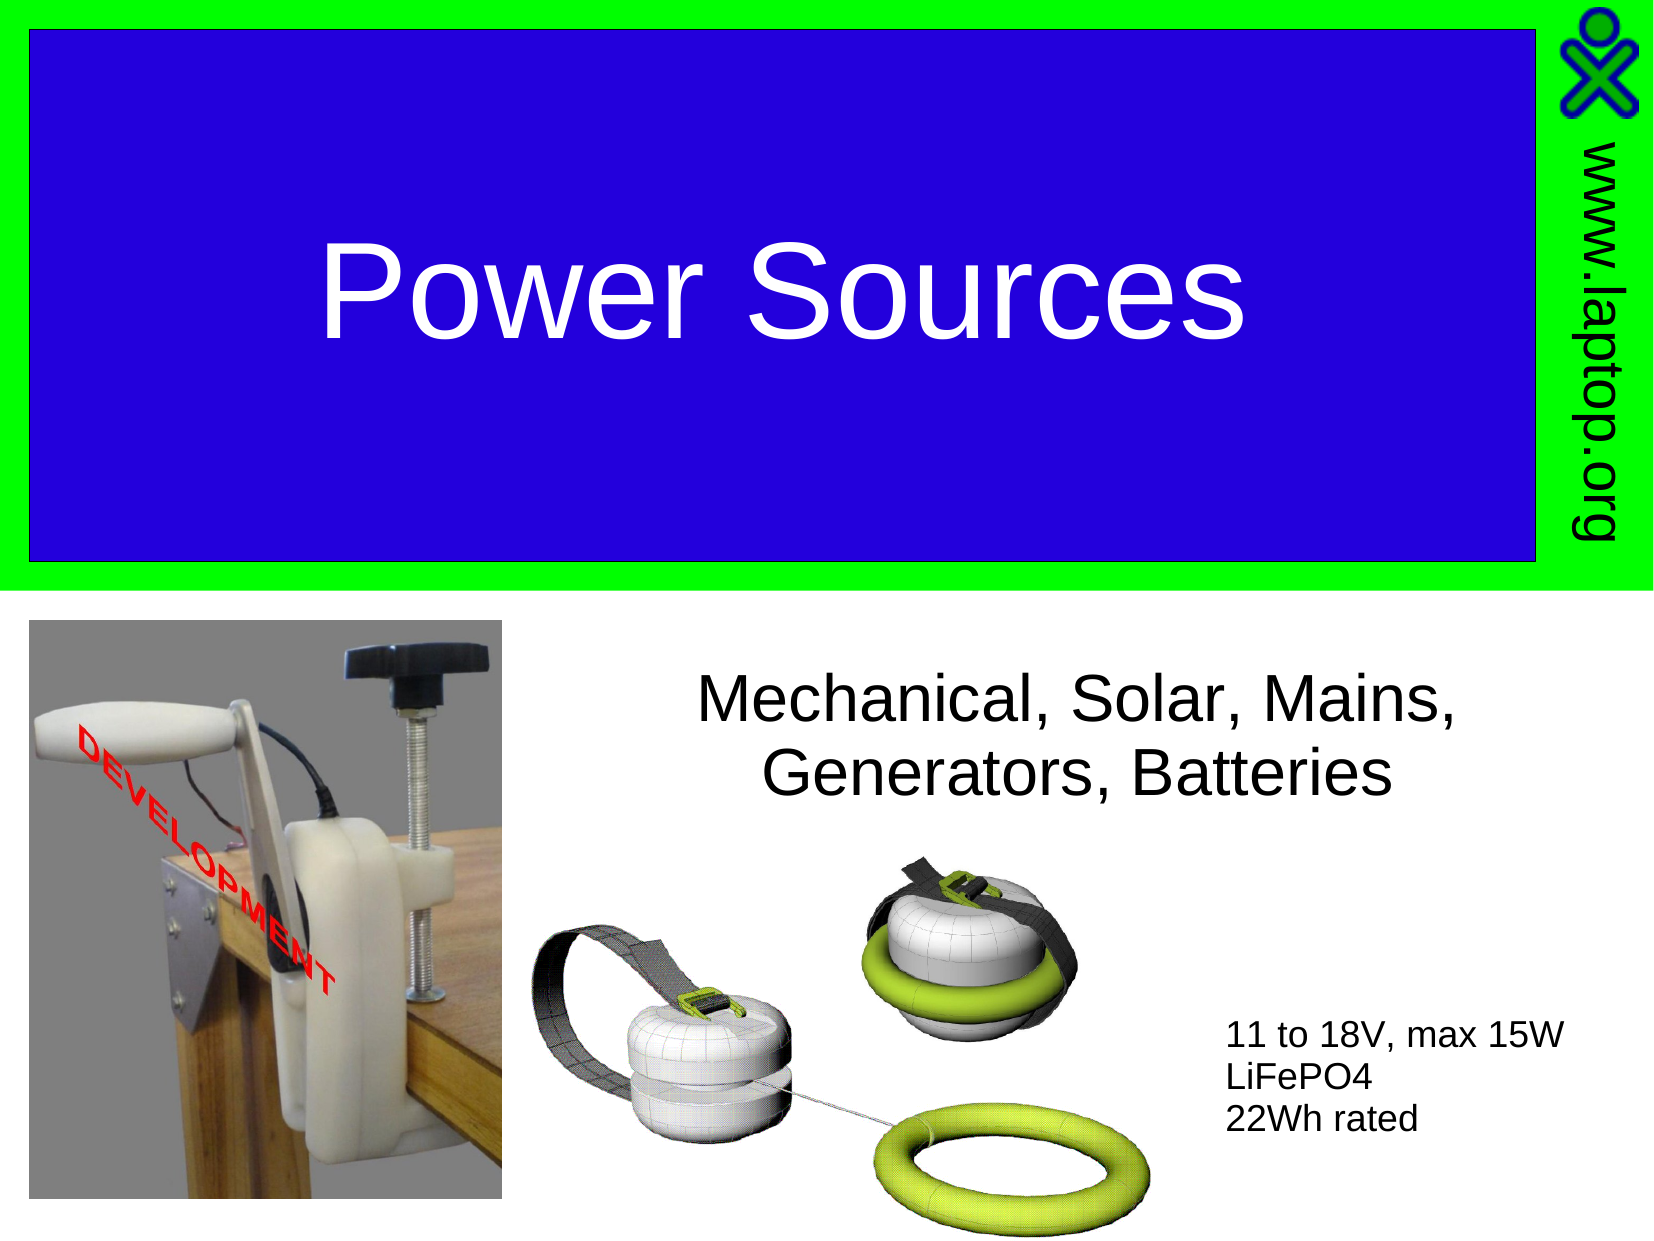

# Power Sources
Mechanical, Solar, Mains, Generators, Batteries
11 to 18V, max 15W
LiFePO4
22Wh rated